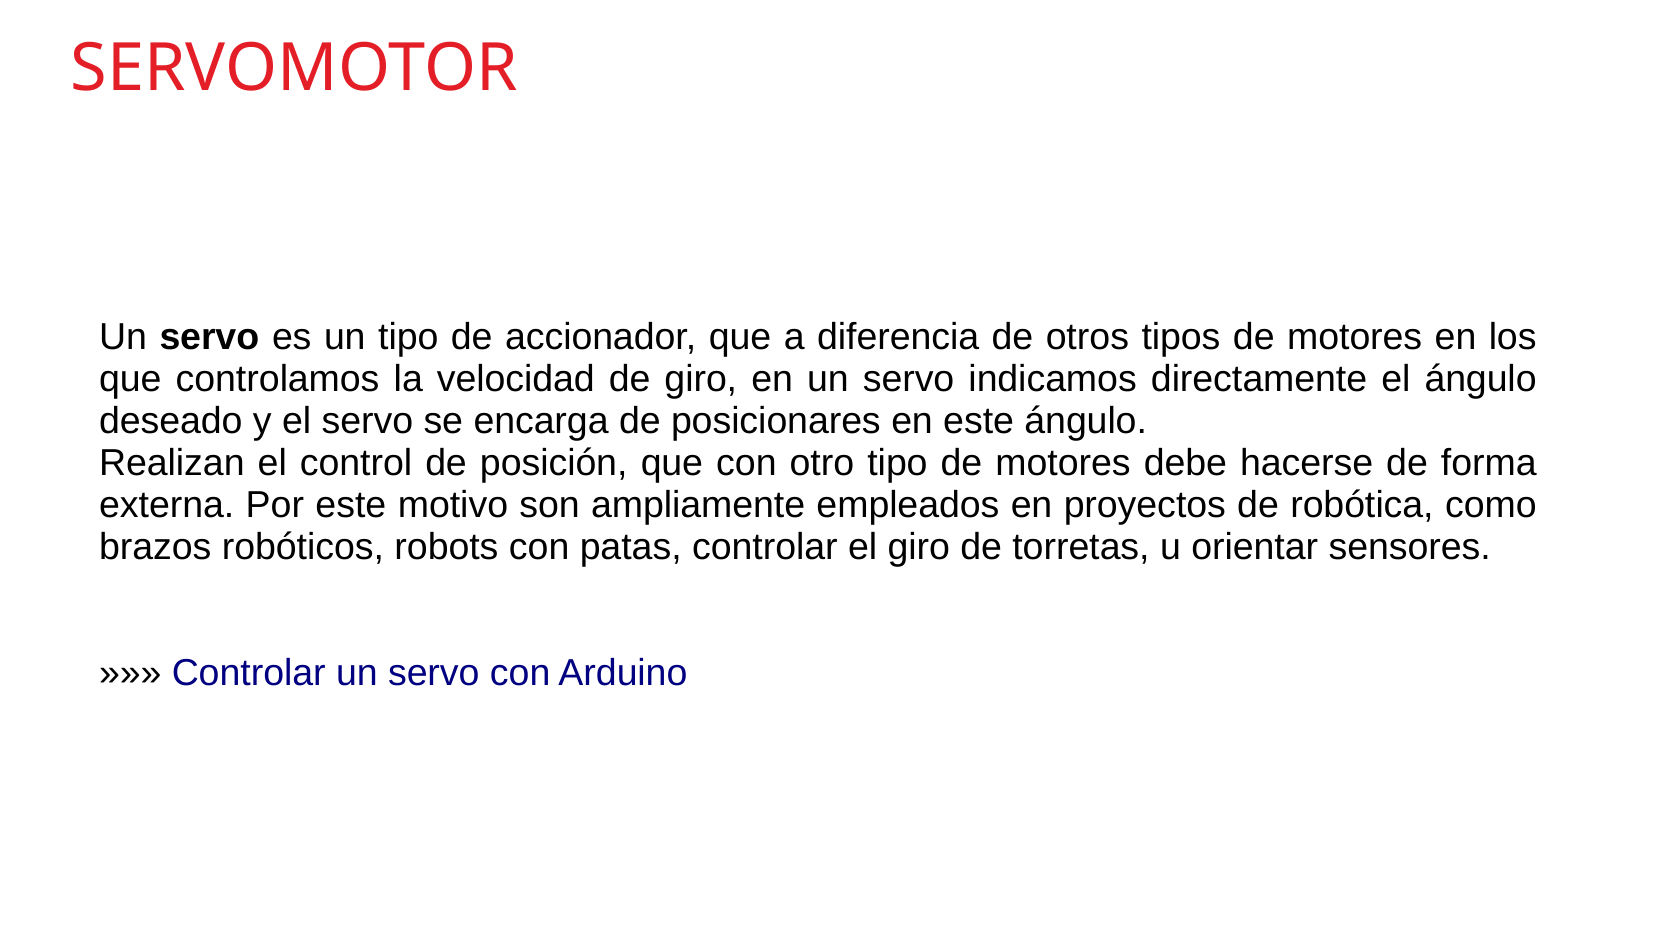

# SERVOMOTOR
Un servo es un tipo de accionador, que a diferencia de otros tipos de motores en los que controlamos la velocidad de giro, en un servo indicamos directamente el ángulo deseado y el servo se encarga de posicionares en este ángulo.
Realizan el control de posición, que con otro tipo de motores debe hacerse de forma externa. Por este motivo son ampliamente empleados en proyectos de robótica, como brazos robóticos, robots con patas, controlar el giro de torretas, u orientar sensores.
»»» Controlar un servo con Arduino